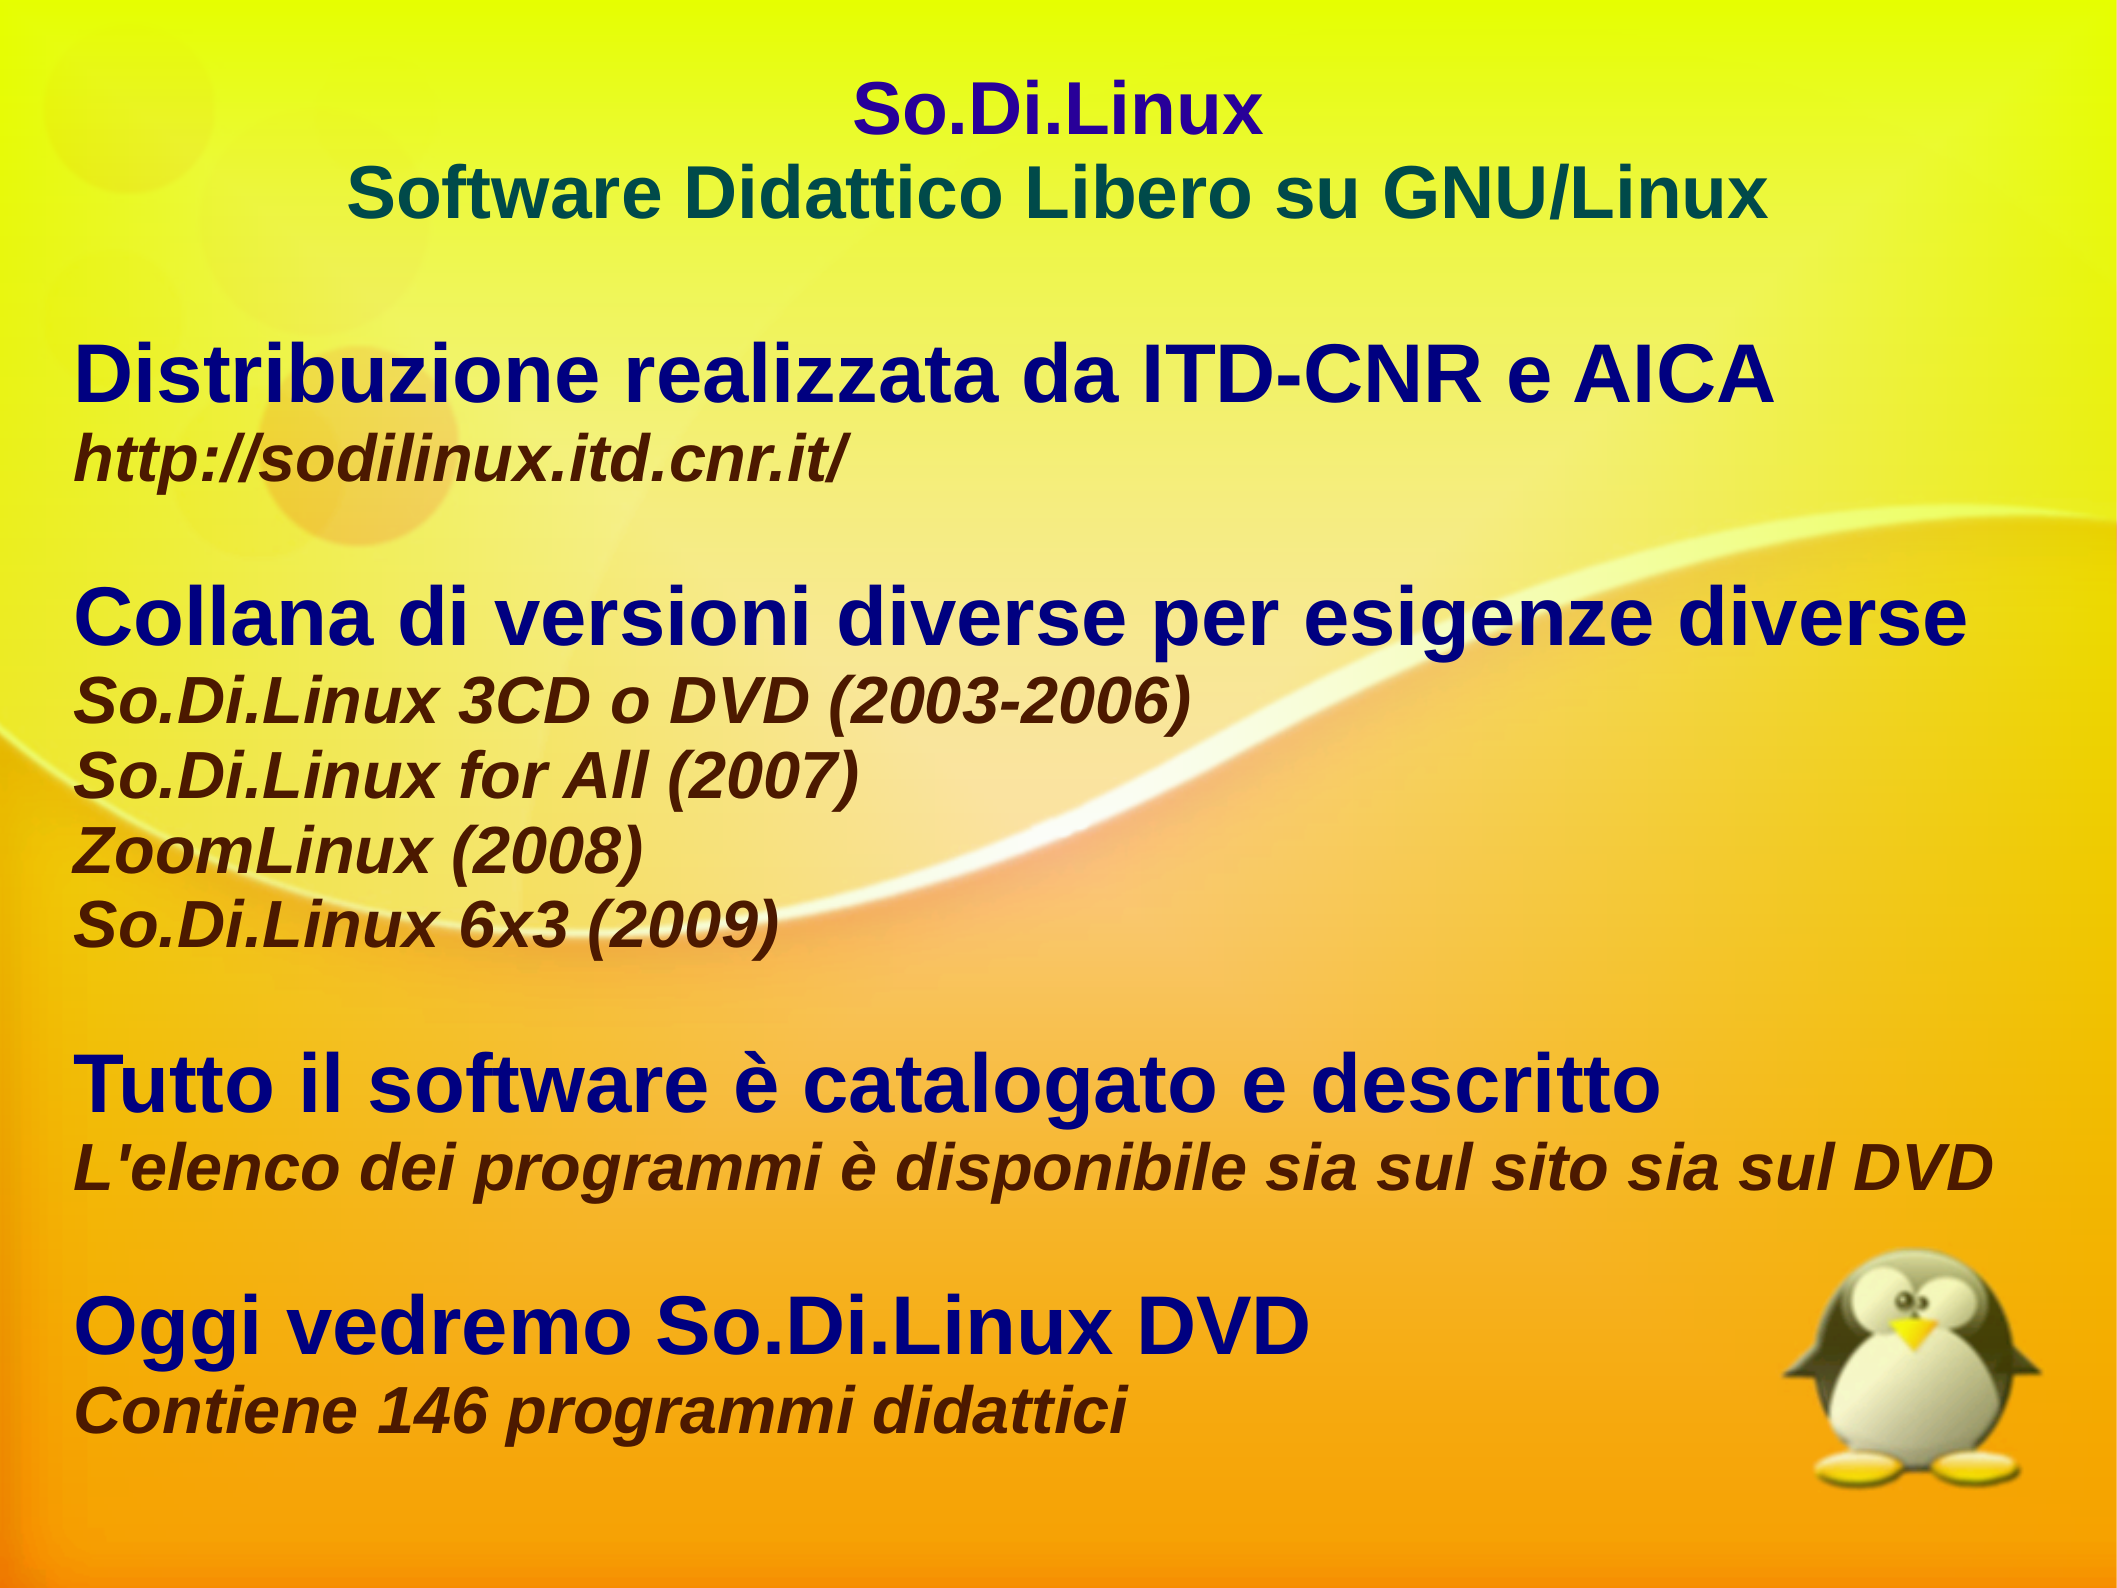

So.Di.Linux
Software Didattico Libero su GNU/Linux
Distribuzione realizzata da ITD-CNR e AICA
http://sodilinux.itd.cnr.it/
Collana di versioni diverse per esigenze diverse
So.Di.Linux 3CD o DVD (2003-2006)
So.Di.Linux for All (2007)
ZoomLinux (2008)
So.Di.Linux 6x3 (2009)
Tutto il software è catalogato e descritto
L'elenco dei programmi è disponibile sia sul sito sia sul DVD
Oggi vedremo So.Di.Linux DVD
Contiene 146 programmi didattici